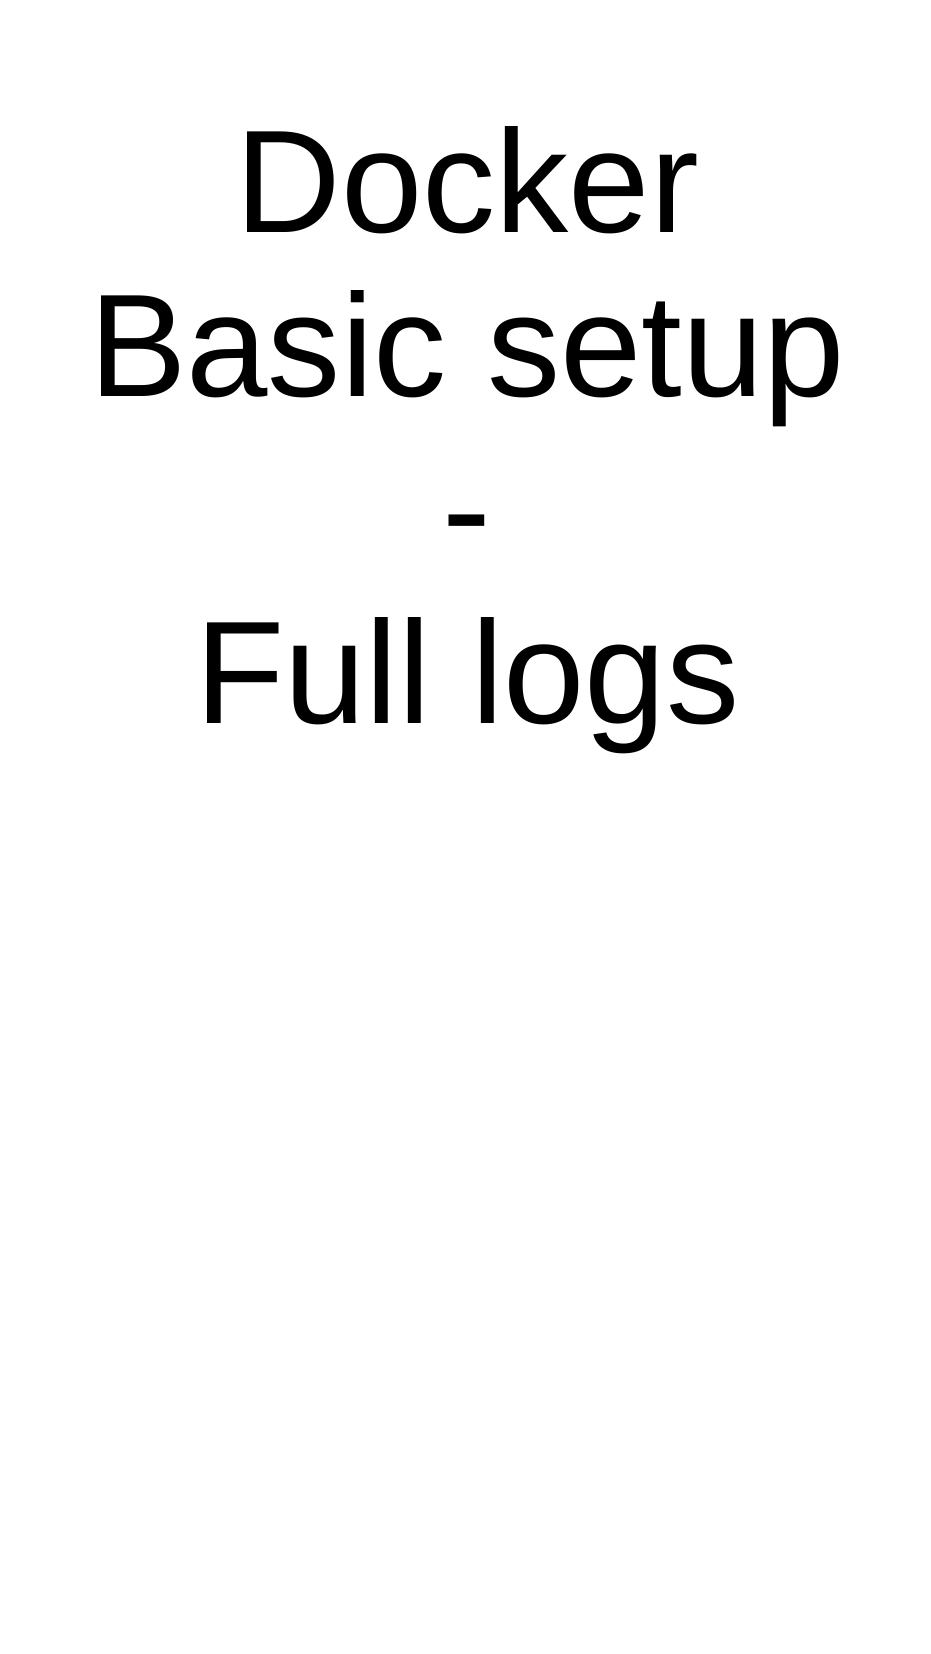

# Docker Basic setup - Full logs